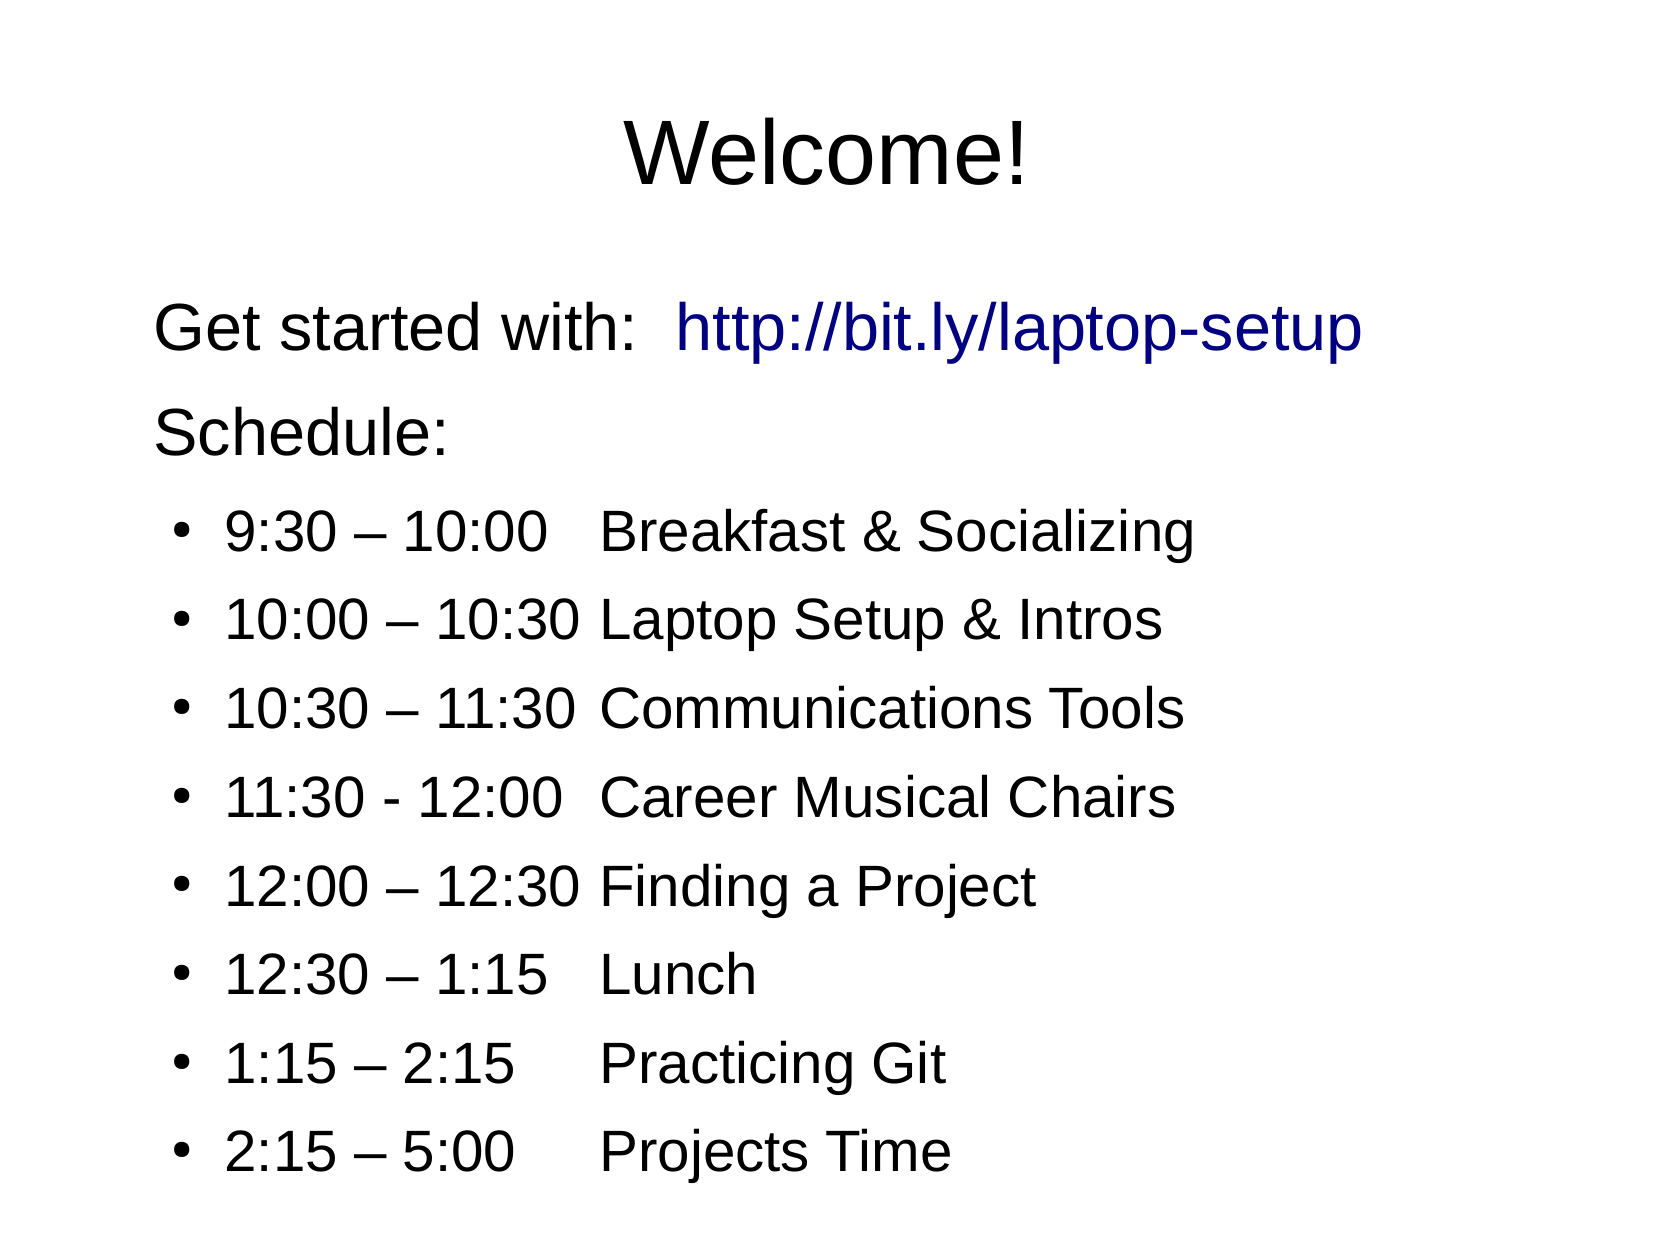

# Welcome!
Get started with: http://bit.ly/laptop-setup
Schedule:
9:30 – 10:00	Breakfast & Socializing
10:00 – 10:30 	Laptop Setup & Intros
10:30 – 11:30	Communications Tools
11:30 - 12:00	Career Musical Chairs
12:00 – 12:30	Finding a Project
12:30 – 1:15	Lunch
1:15 – 2:15		Practicing Git
2:15 – 5:00		Projects Time